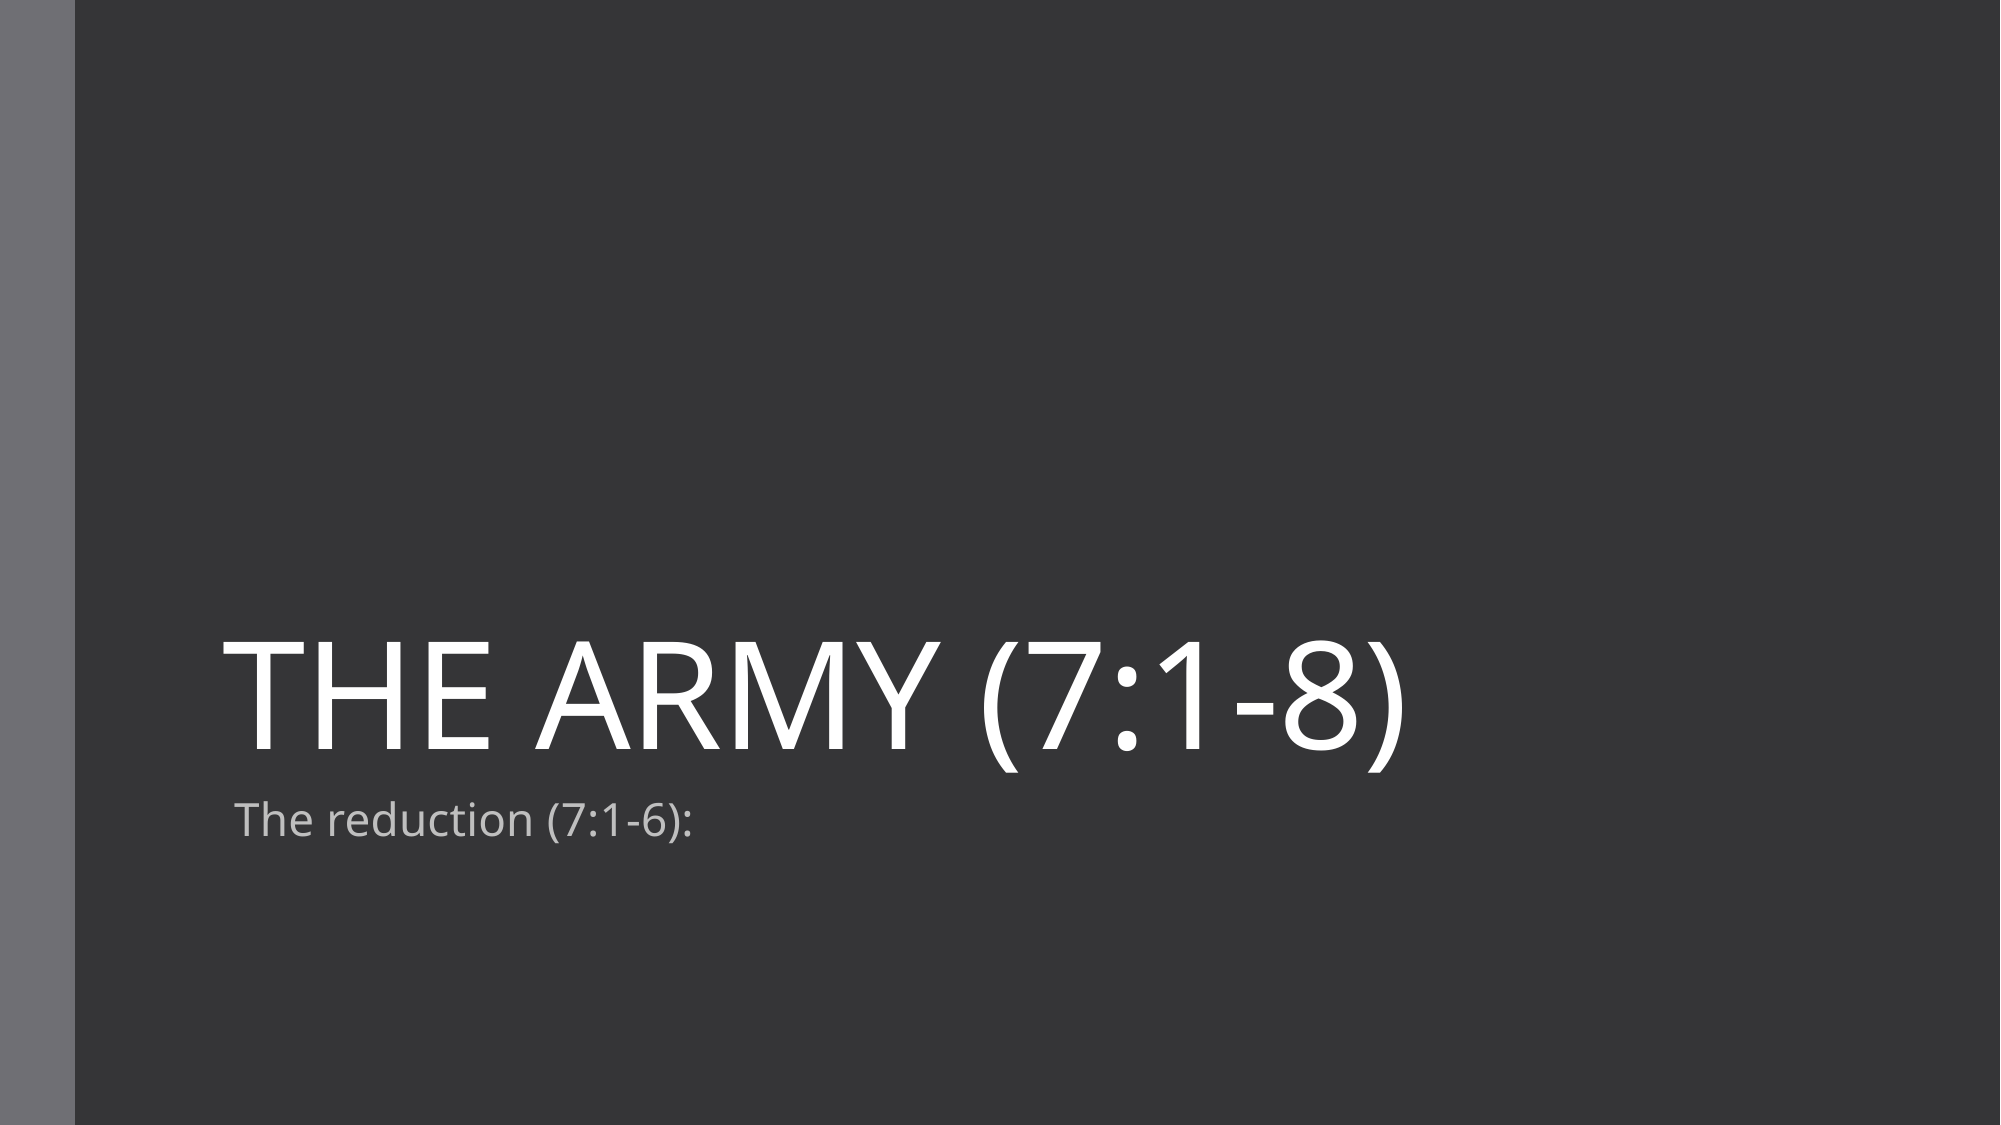

# THE ARMY (7:1-8)
 The reduction (7:1-6):